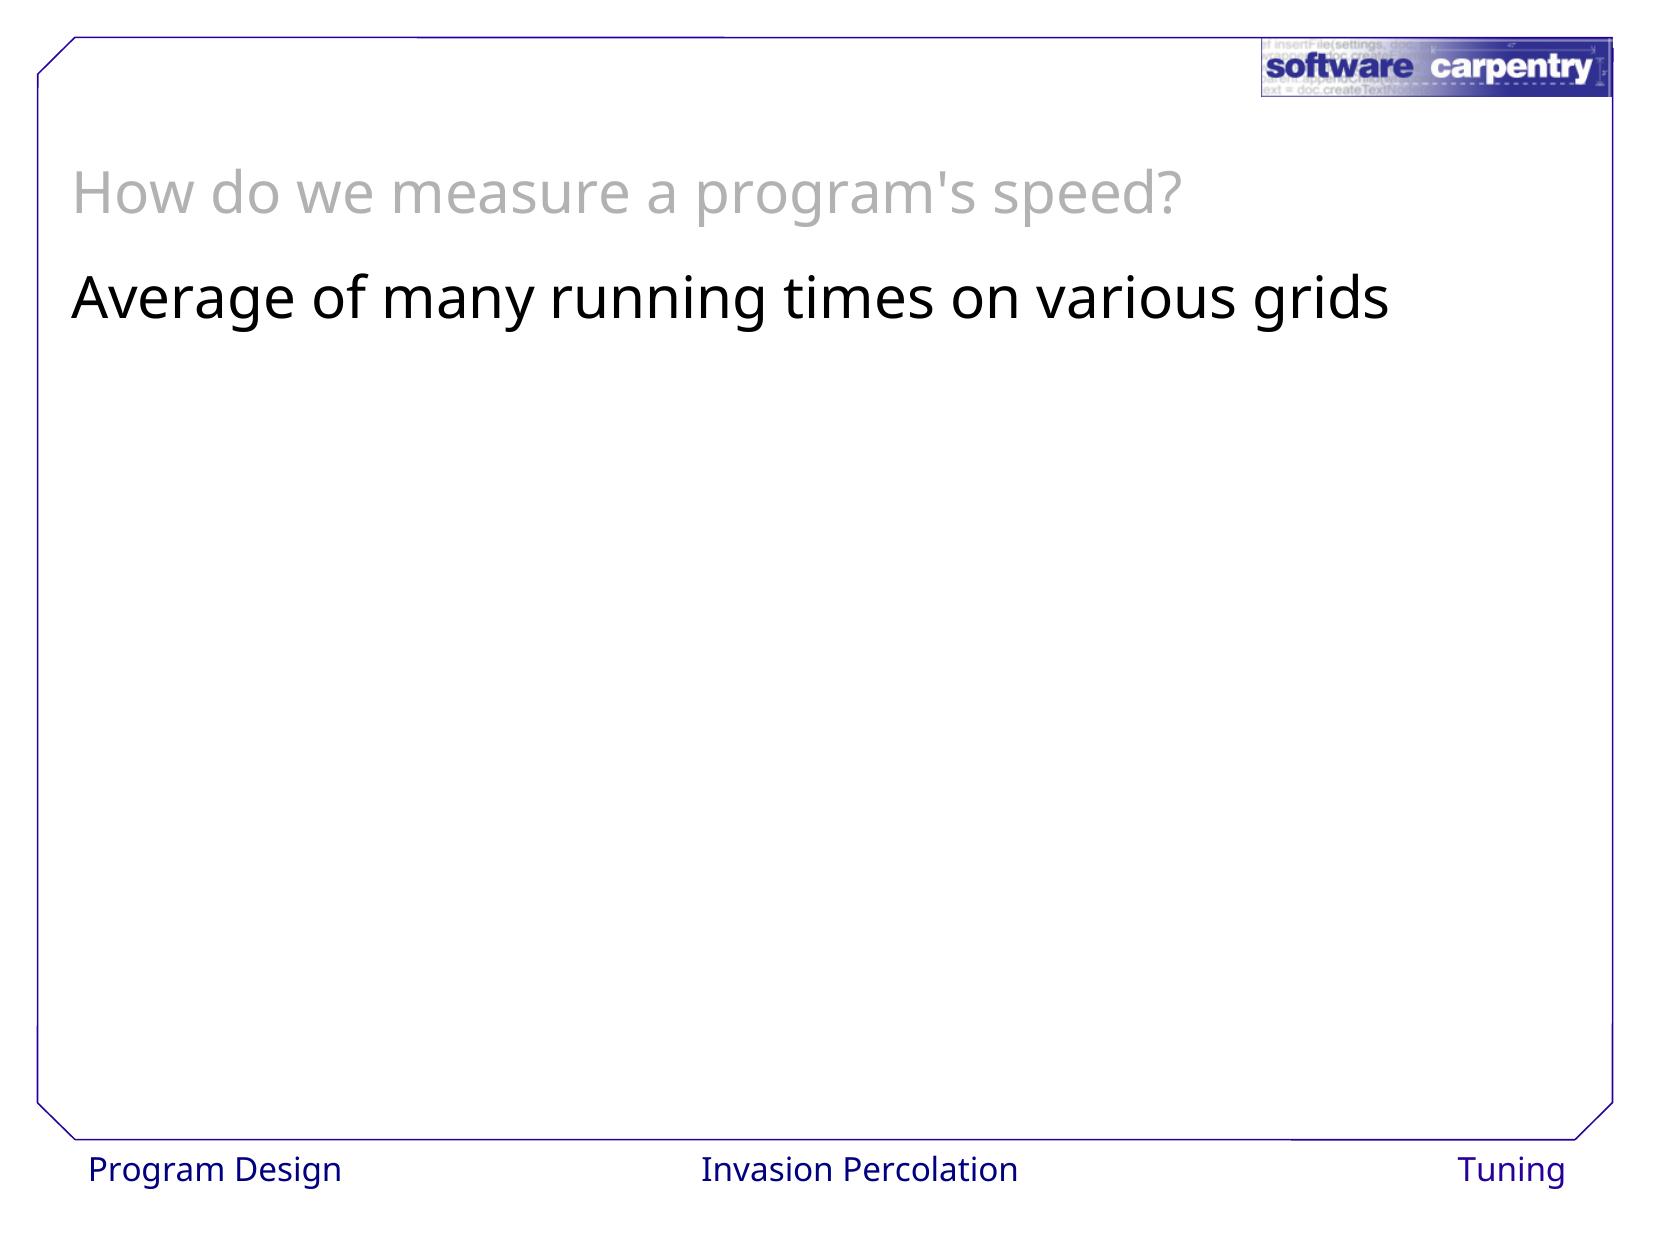

How do we measure a program's speed?
Average of many running times on various grids